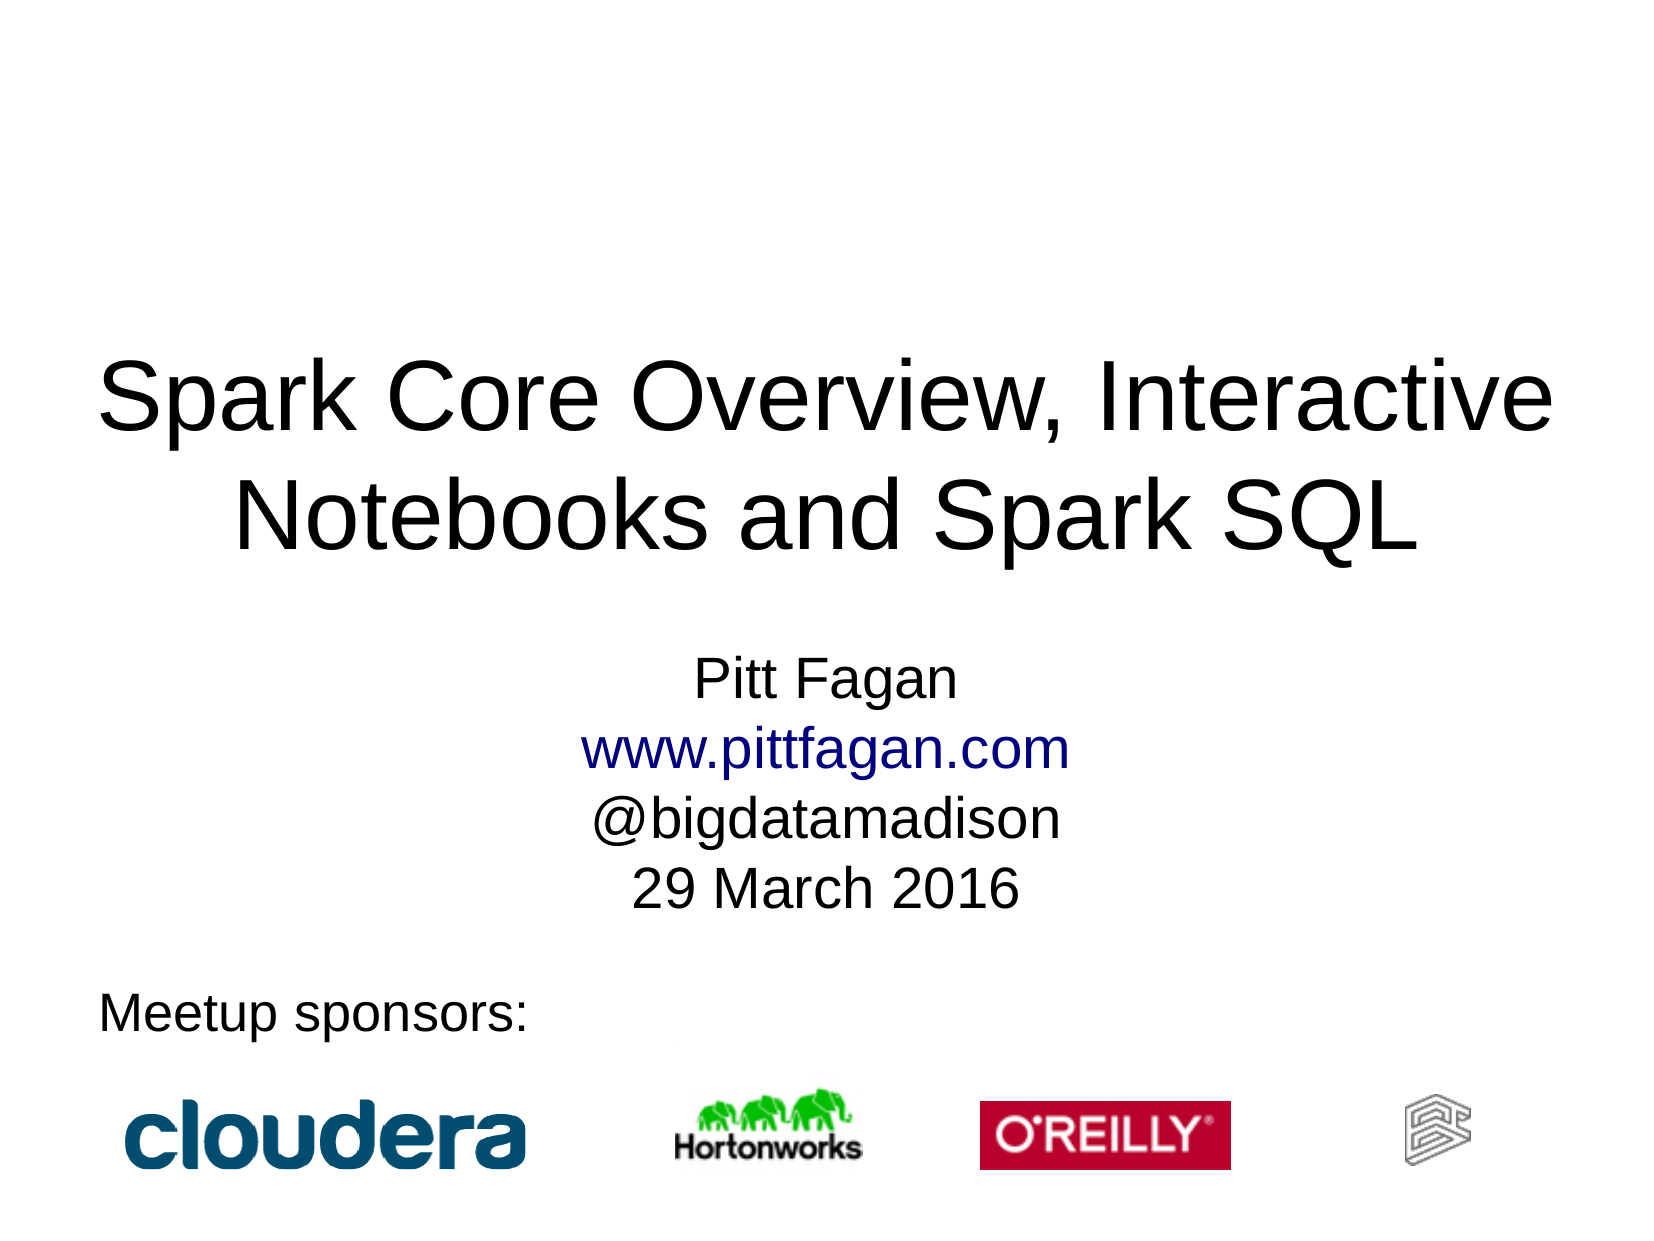

Spark Core Overview, Interactive Notebooks and Spark SQL
Pitt Fagan
www.pittfagan.com
@bigdatamadison
29 March 2016
Meetup sponsors: